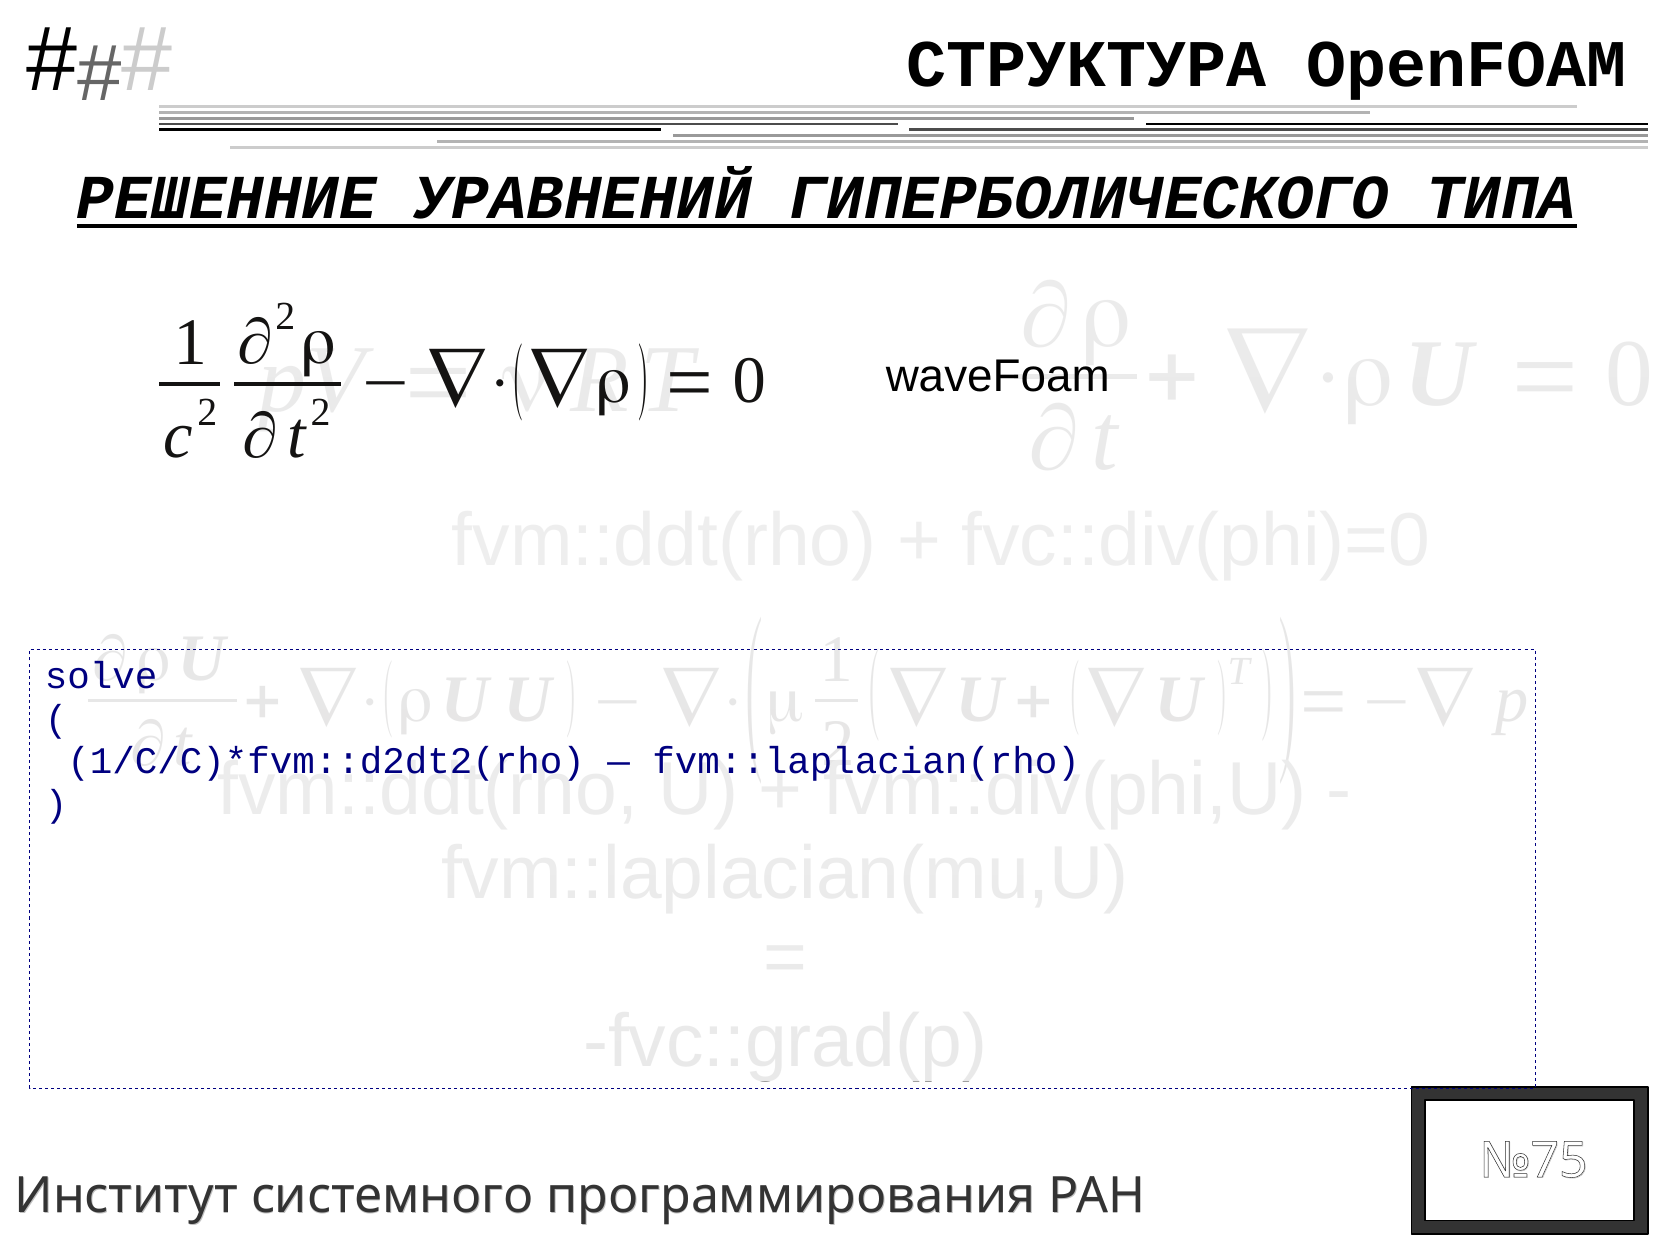

# РЕШЕННИЕ УРАВНЕНИЙ ГИПЕРБОЛИЧЕСКОГО ТИПА
waveFoam
solve
(
 (1/C/C)*fvm::d2dt2(rho) — fvm::laplacian(rho)
)